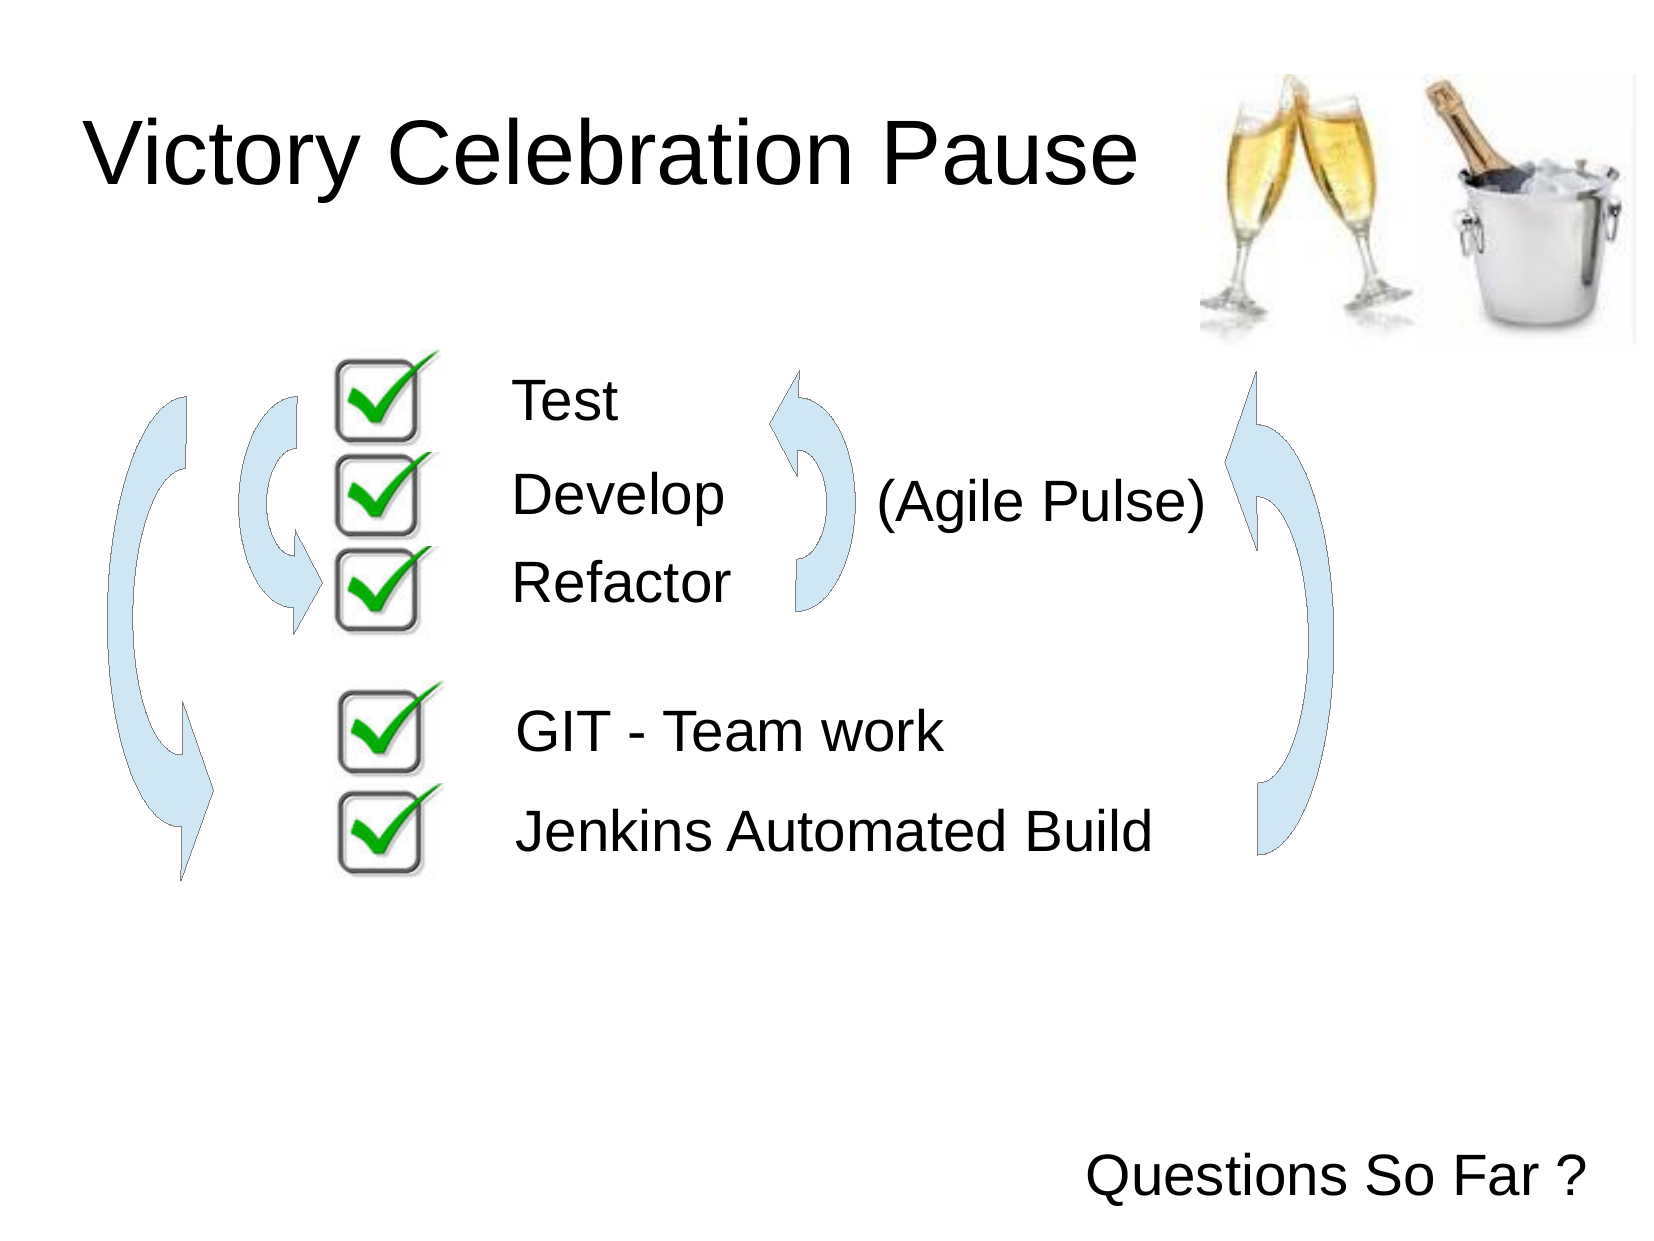

# Victory Celebration Pause
Test
Develop
(Agile Pulse)
Refactor
GIT - Team work
Jenkins Automated Build
Questions So Far ?